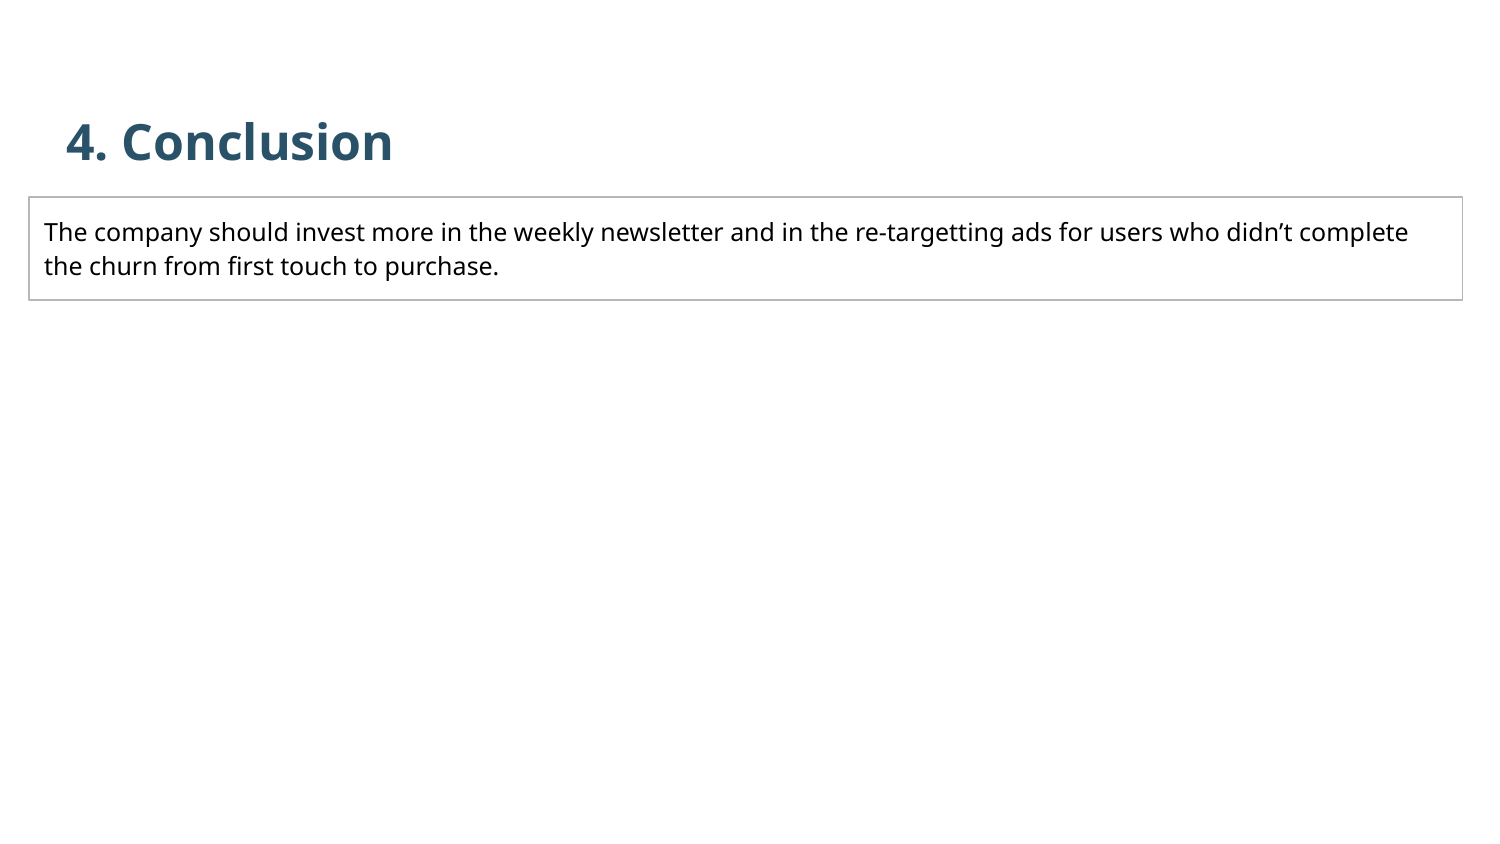

4. Conclusion
The company should invest more in the weekly newsletter and in the re-targetting ads for users who didn’t complete the churn from first touch to purchase.